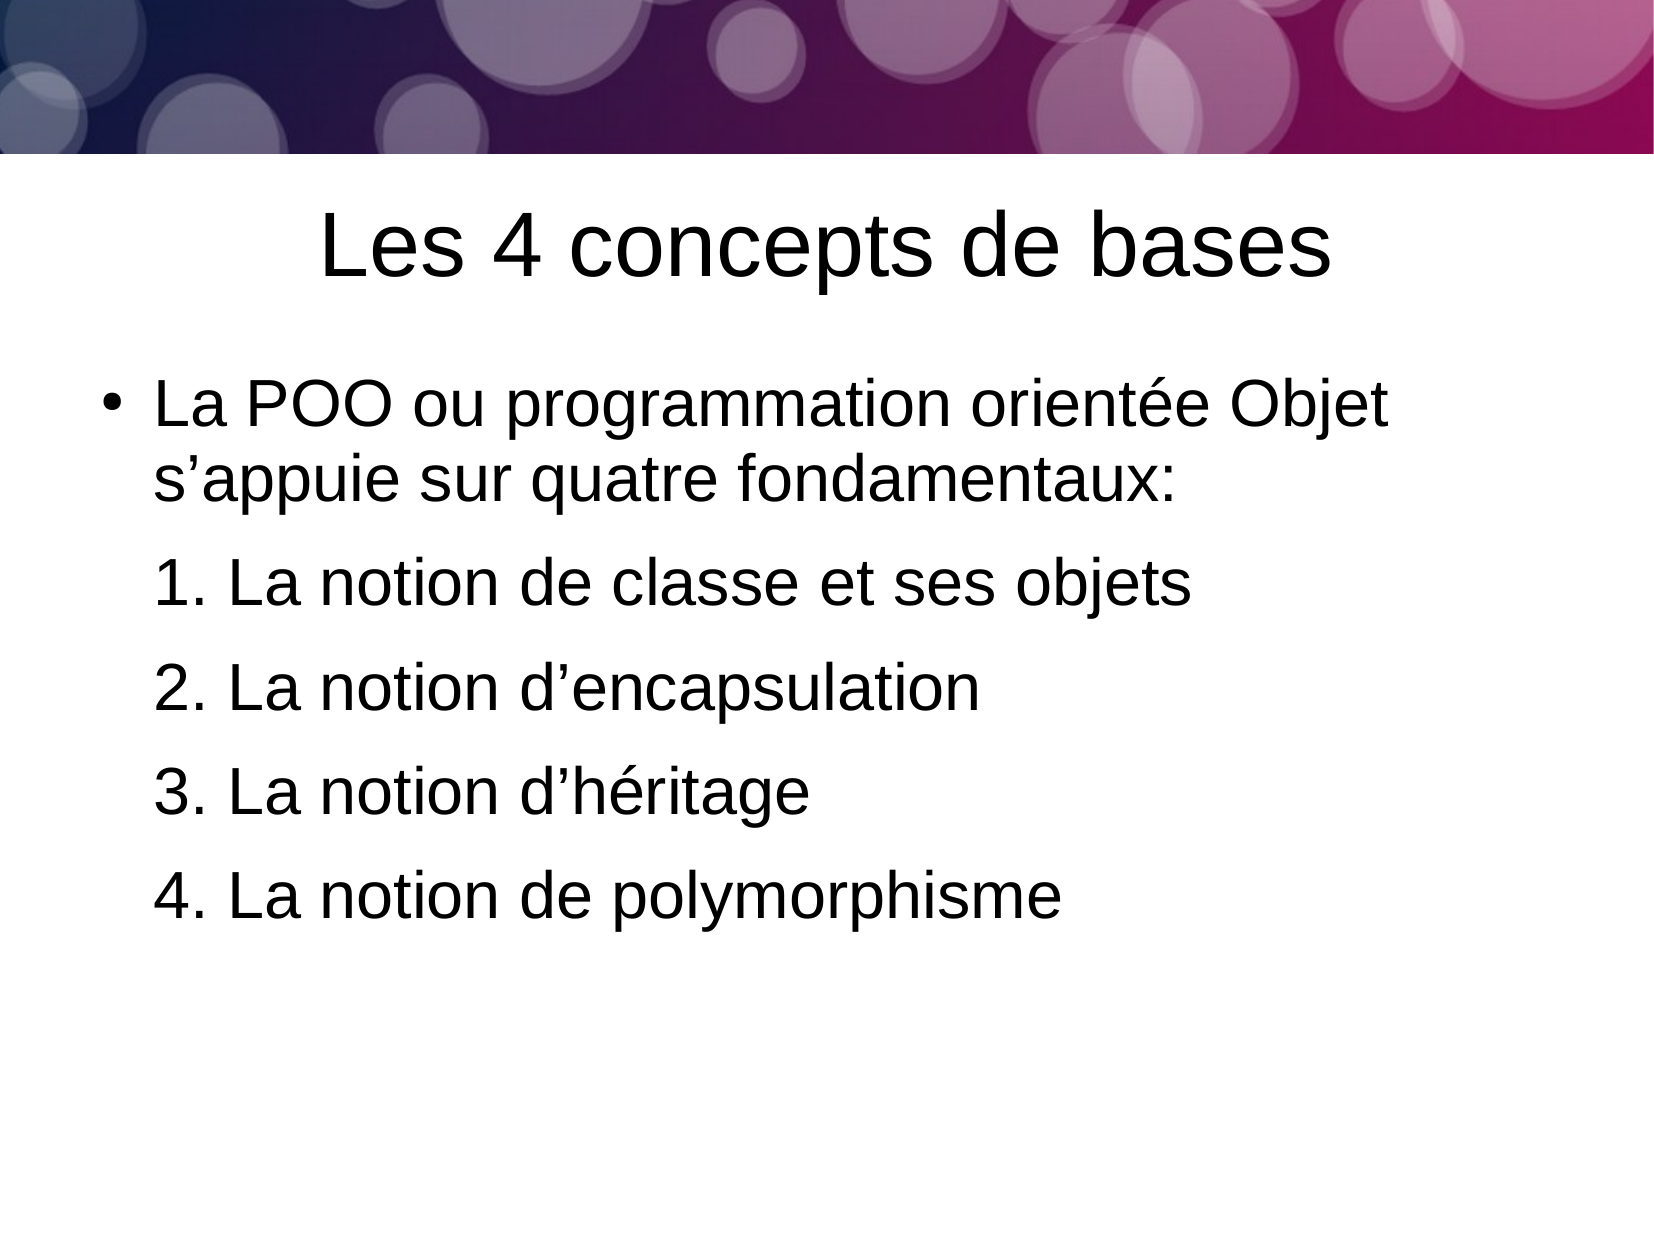

# Les 4 concepts de bases
La POO ou programmation orientée Objet s’appuie sur quatre fondamentaux:
1. La notion de classe et ses objets
2. La notion d’encapsulation
3. La notion d’héritage
4. La notion de polymorphisme